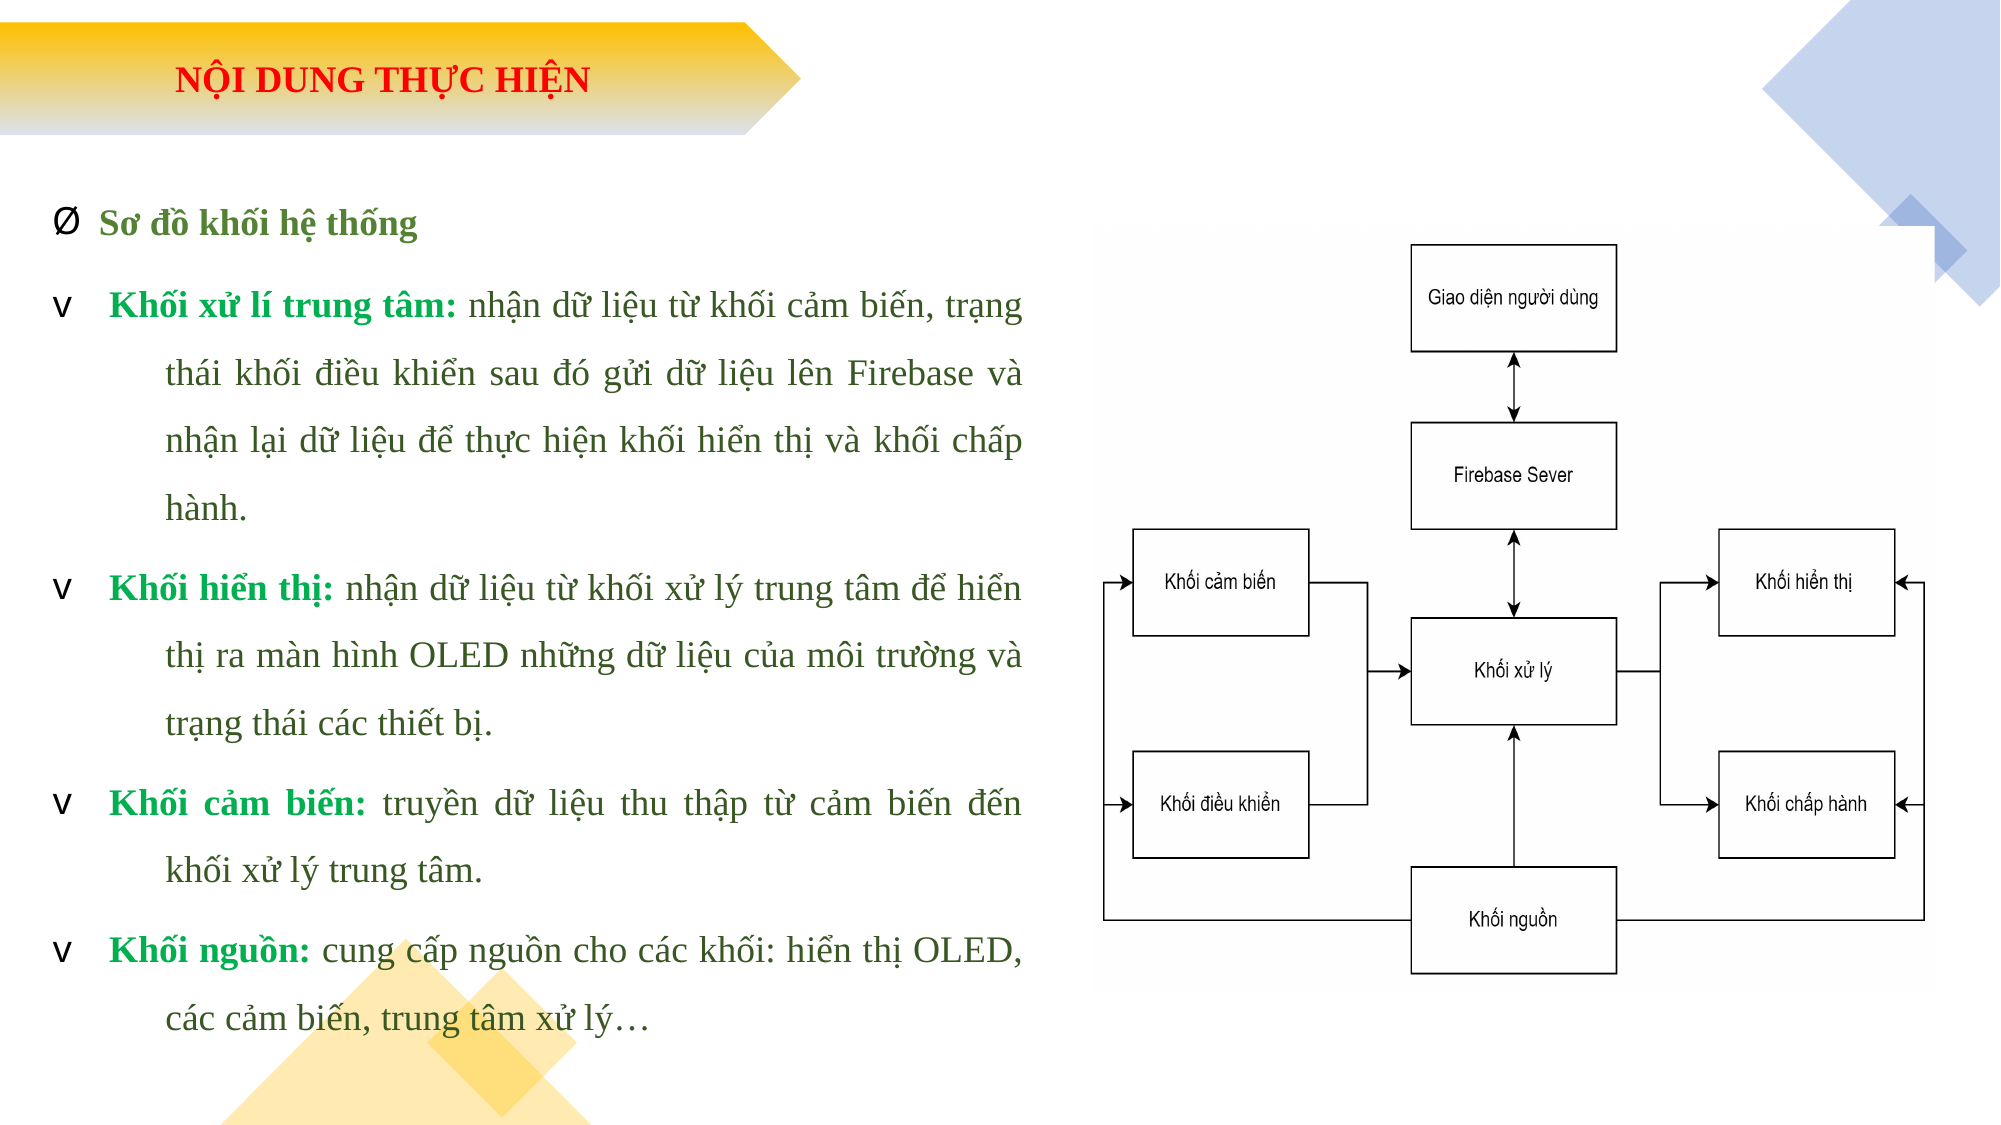

NỘI DUNG THỰC HIỆN
Sơ đồ khối hệ thống
Khối xử lí trung tâm: nhận dữ liệu từ khối cảm biến, trạng thái khối điều khiển sau đó gửi dữ liệu lên Firebase và nhận lại dữ liệu để thực hiện khối hiển thị và khối chấp hành.
Khối hiển thị: nhận dữ liệu từ khối xử lý trung tâm để hiển thị ra màn hình OLED những dữ liệu của môi trường và trạng thái các thiết bị.
Khối cảm biến: truyền dữ liệu thu thập từ cảm biến đến khối xử lý trung tâm.
Khối nguồn: cung cấp nguồn cho các khối: hiển thị OLED, các cảm biến, trung tâm xử lý…